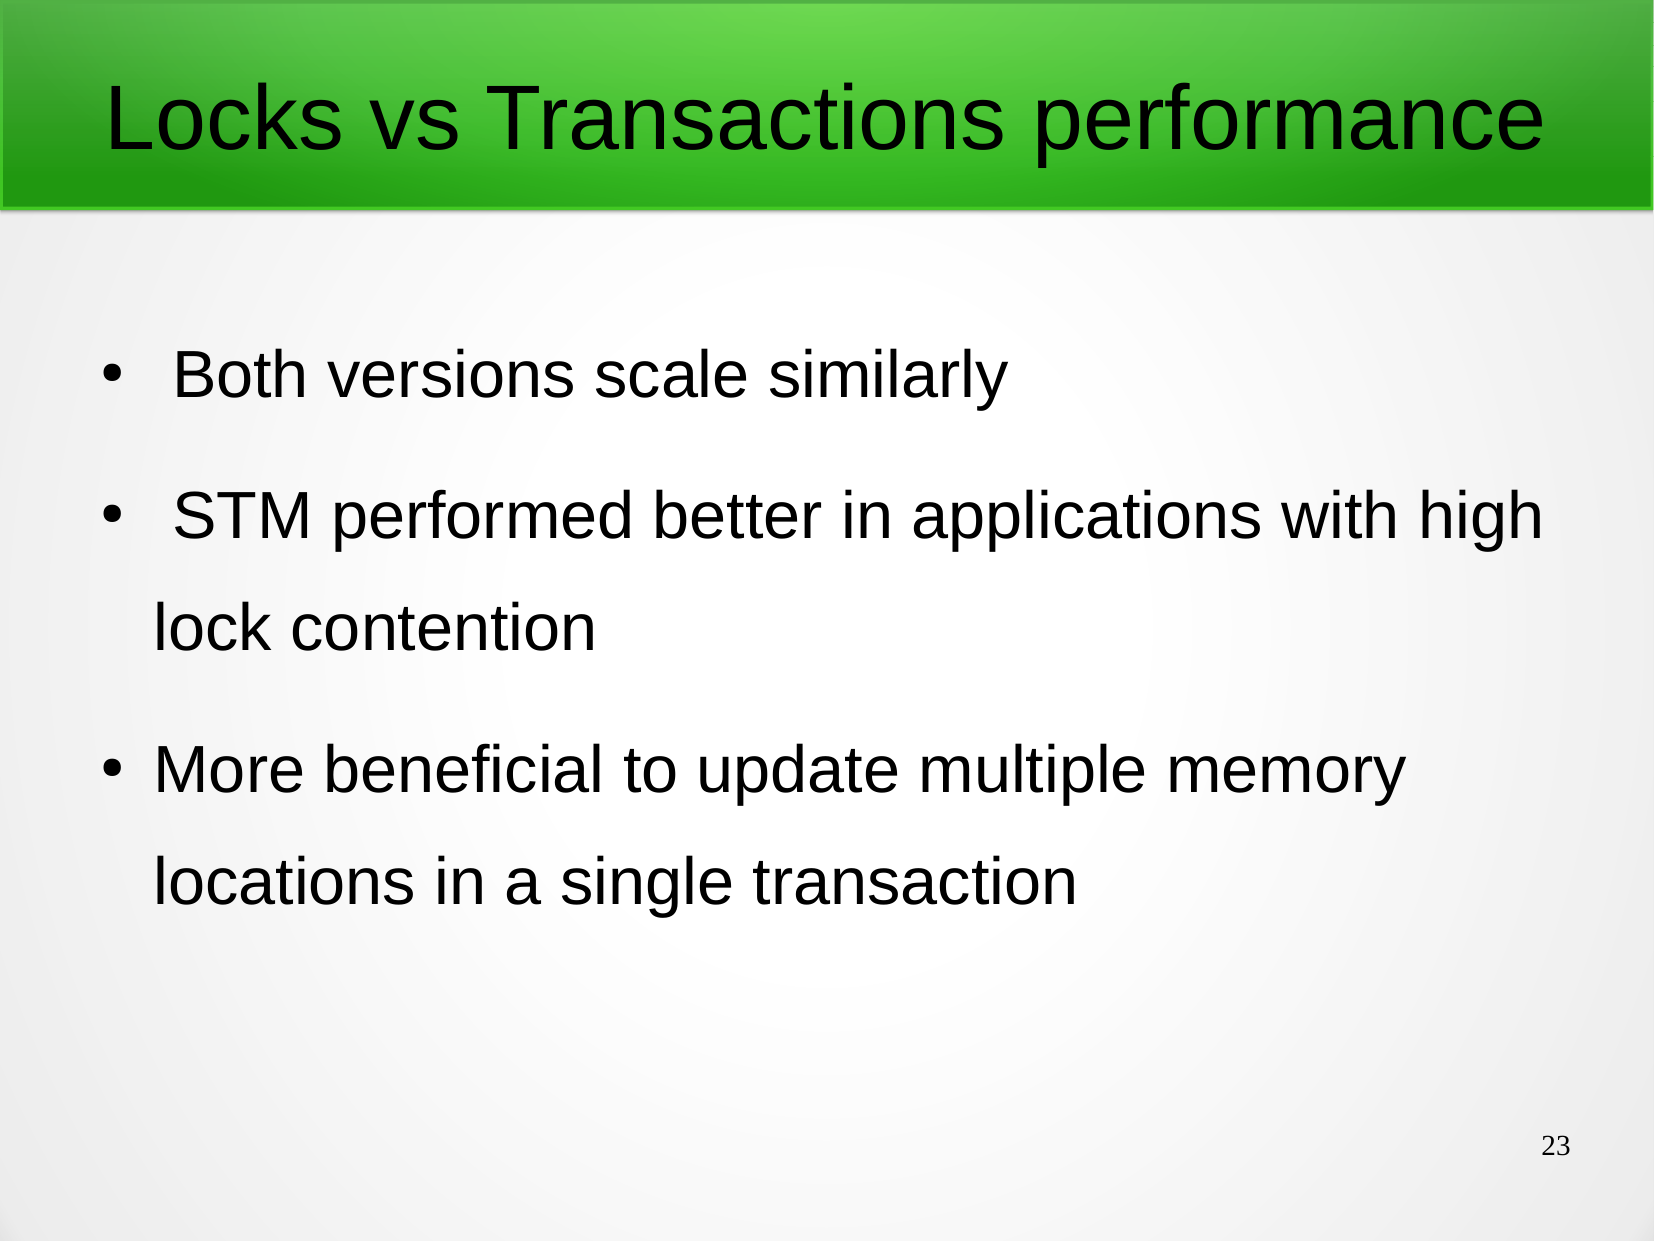

# Locks vs Transactions performance
 Both versions scale similarly
 STM performed better in applications with high lock contention
More beneficial to update multiple memory locations in a single transaction
23